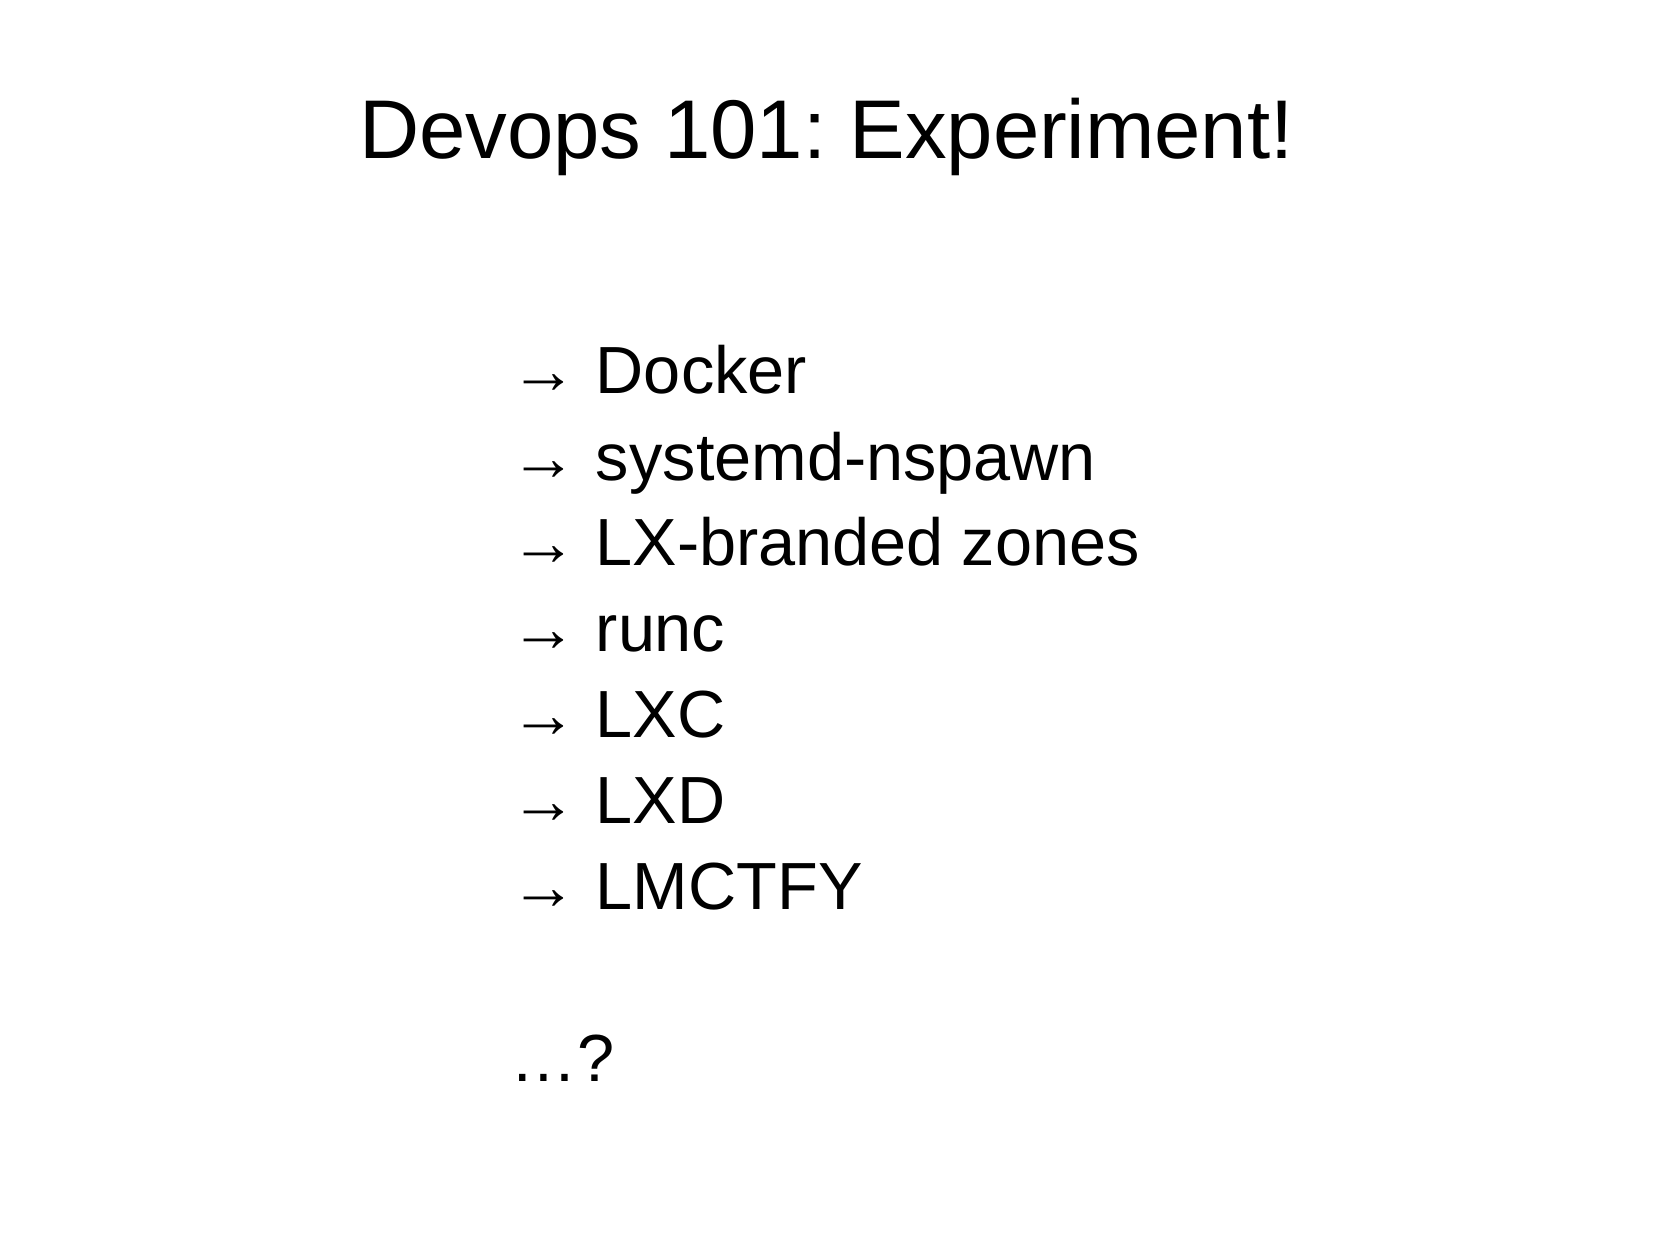

Devops 101: Experiment!
→ Docker
→ systemd-nspawn
→ LX-branded zones
→ runc
→ LXC
→ LXD
→ LMCTFY
…?